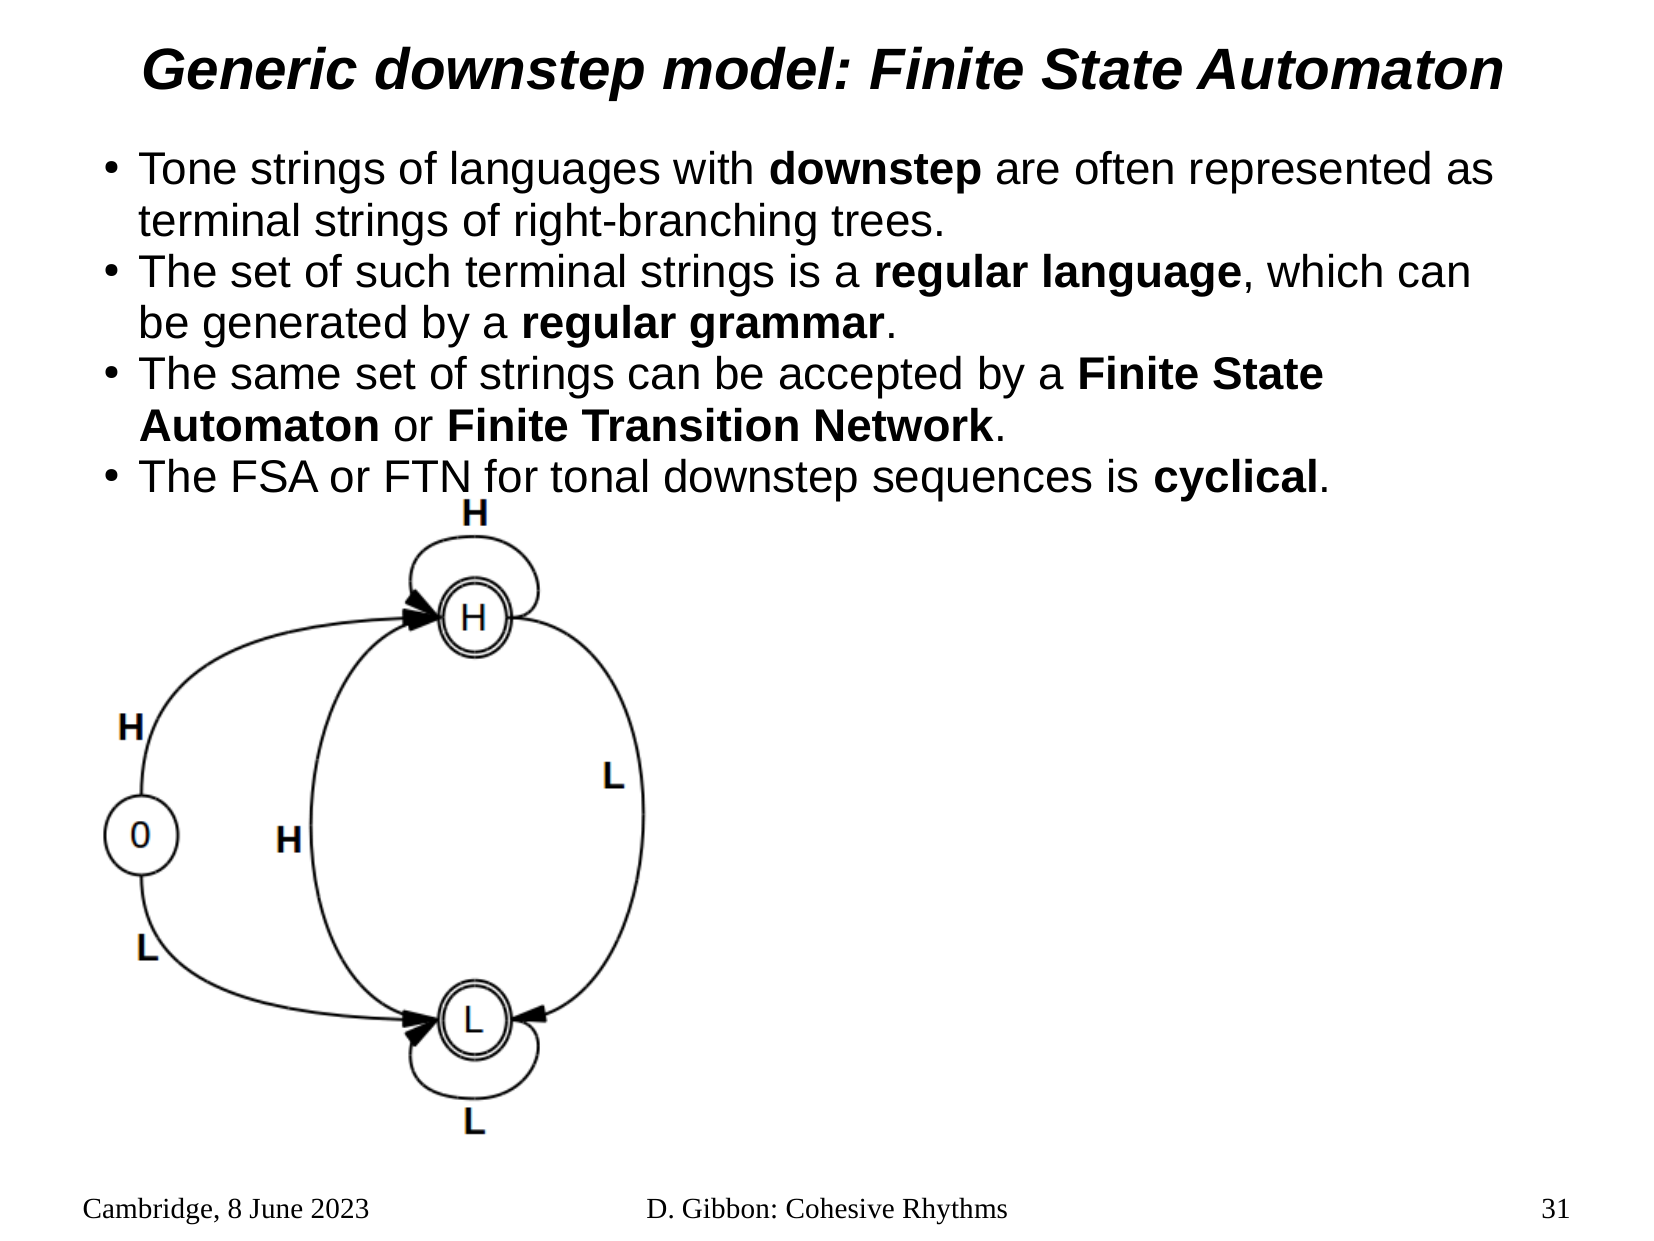

# Generic downstep model: Finite State Automaton
Tone strings of languages with downstep are often represented as terminal strings of right-branching trees.
The set of such terminal strings is a regular language, which can be generated by a regular grammar.
The same set of strings can be accepted by a Finite State Automaton or Finite Transition Network.
The FSA or FTN for tonal downstep sequences is cyclical.
Cambridge, 8 June 2023
D. Gibbon: Cohesive Rhythms
31